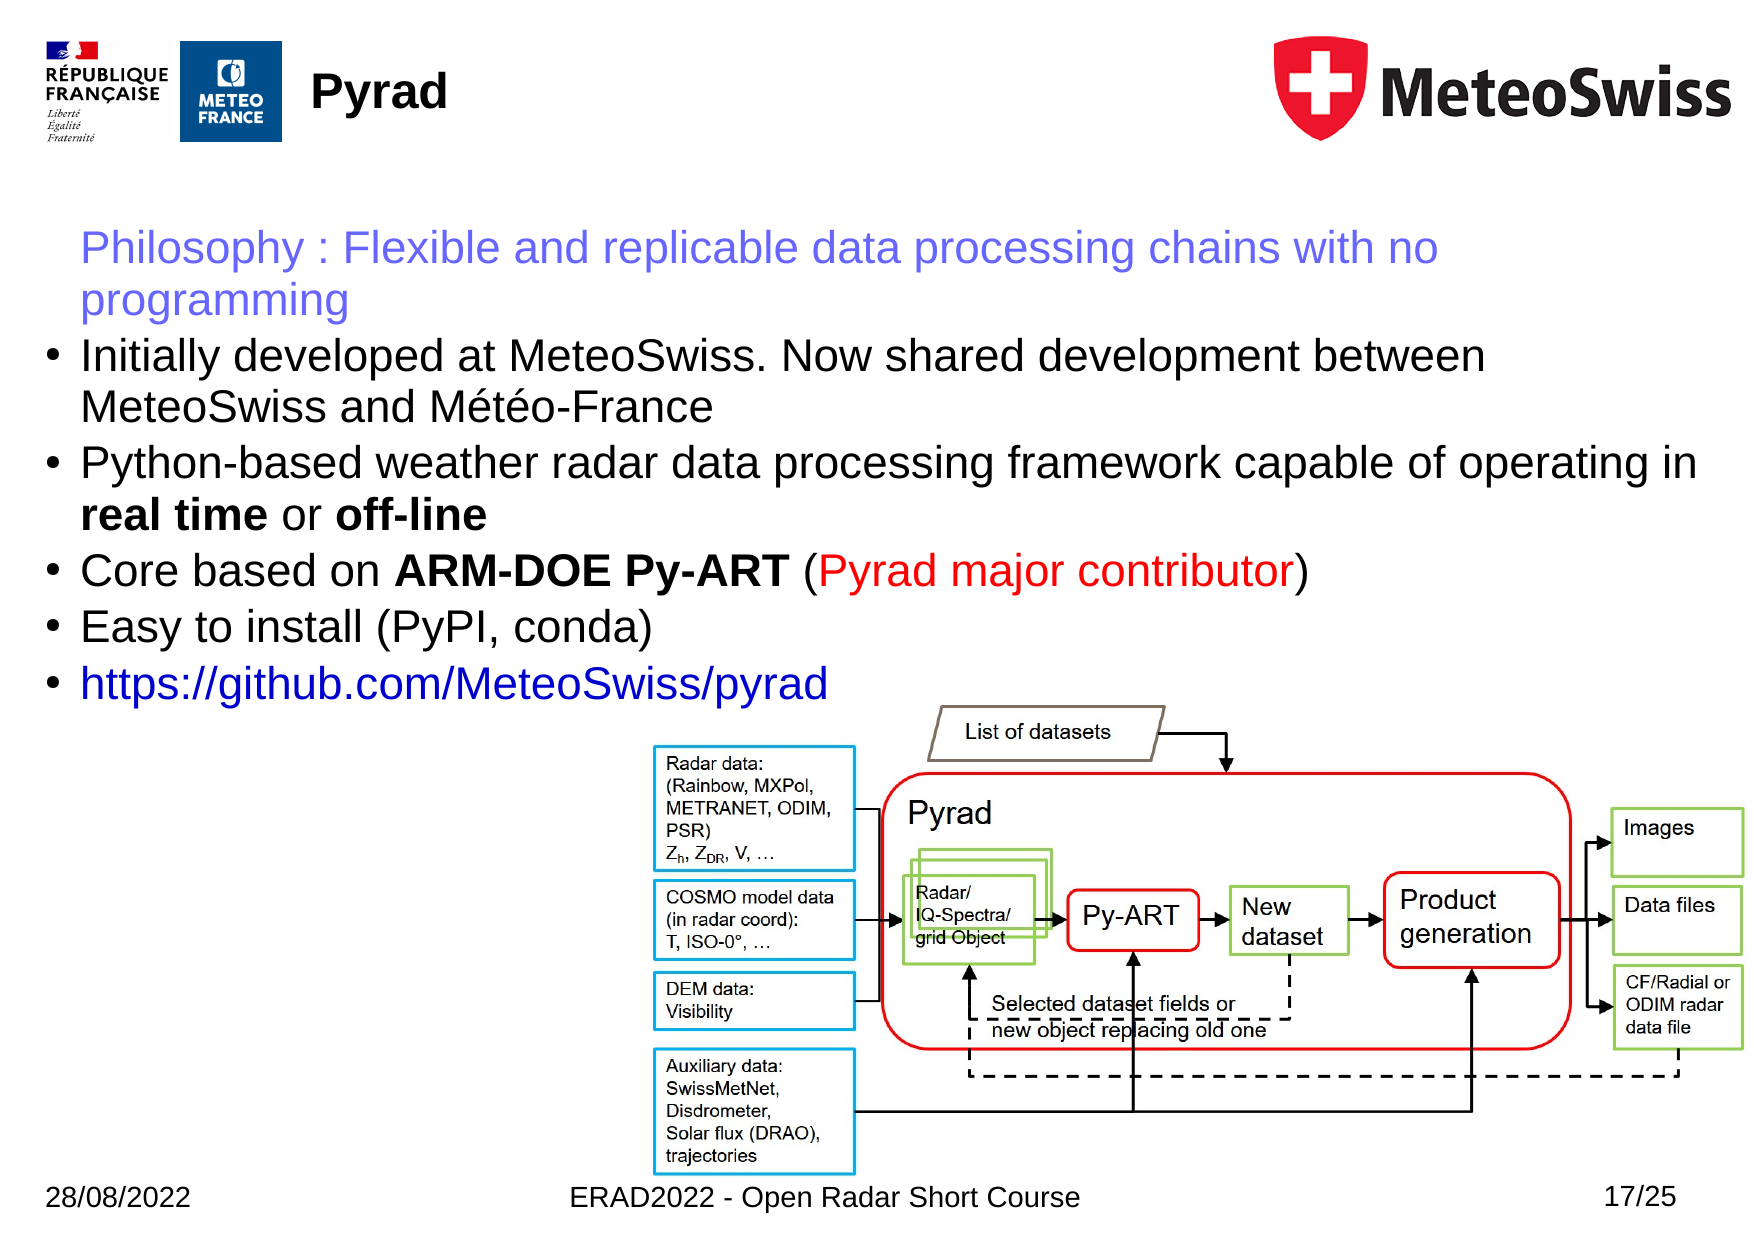

# Pyrad
Philosophy : Flexible and replicable data processing chains with no programming
Initially developed at MeteoSwiss. Now shared development between MeteoSwiss and Météo-France
Python-based weather radar data processing framework capable of operating in real time or off-line
Core based on ARM-DOE Py-ART (Pyrad major contributor)
Easy to install (PyPI, conda)
https://github.com/MeteoSwiss/pyrad
17
28/08/2022
ERAD2022 - Open Radar Short Course